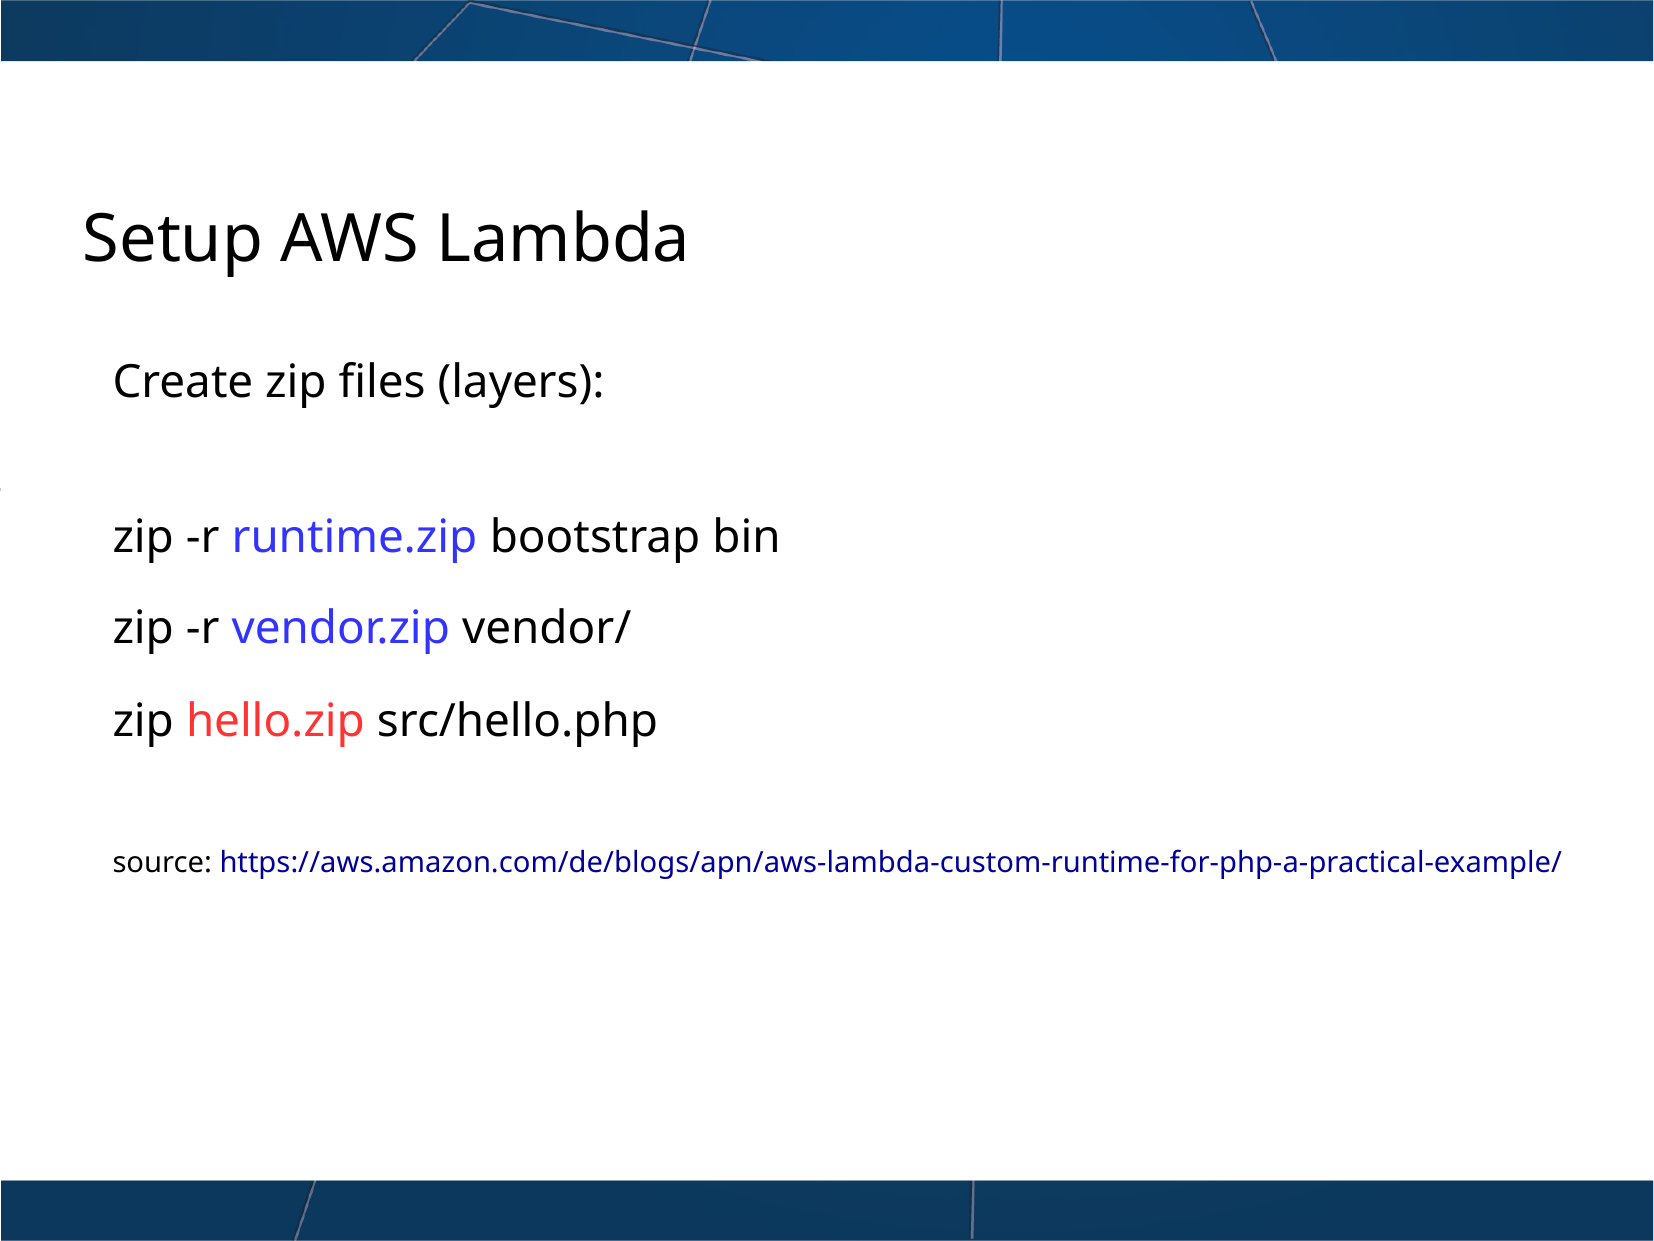

# Setup AWS Lambda
Create zip files (layers):
zip -r runtime.zip bootstrap bin
zip -r vendor.zip vendor/
zip hello.zip src/hello.php
source: https://aws.amazon.com/de/blogs/apn/aws-lambda-custom-runtime-for-php-a-practical-example/